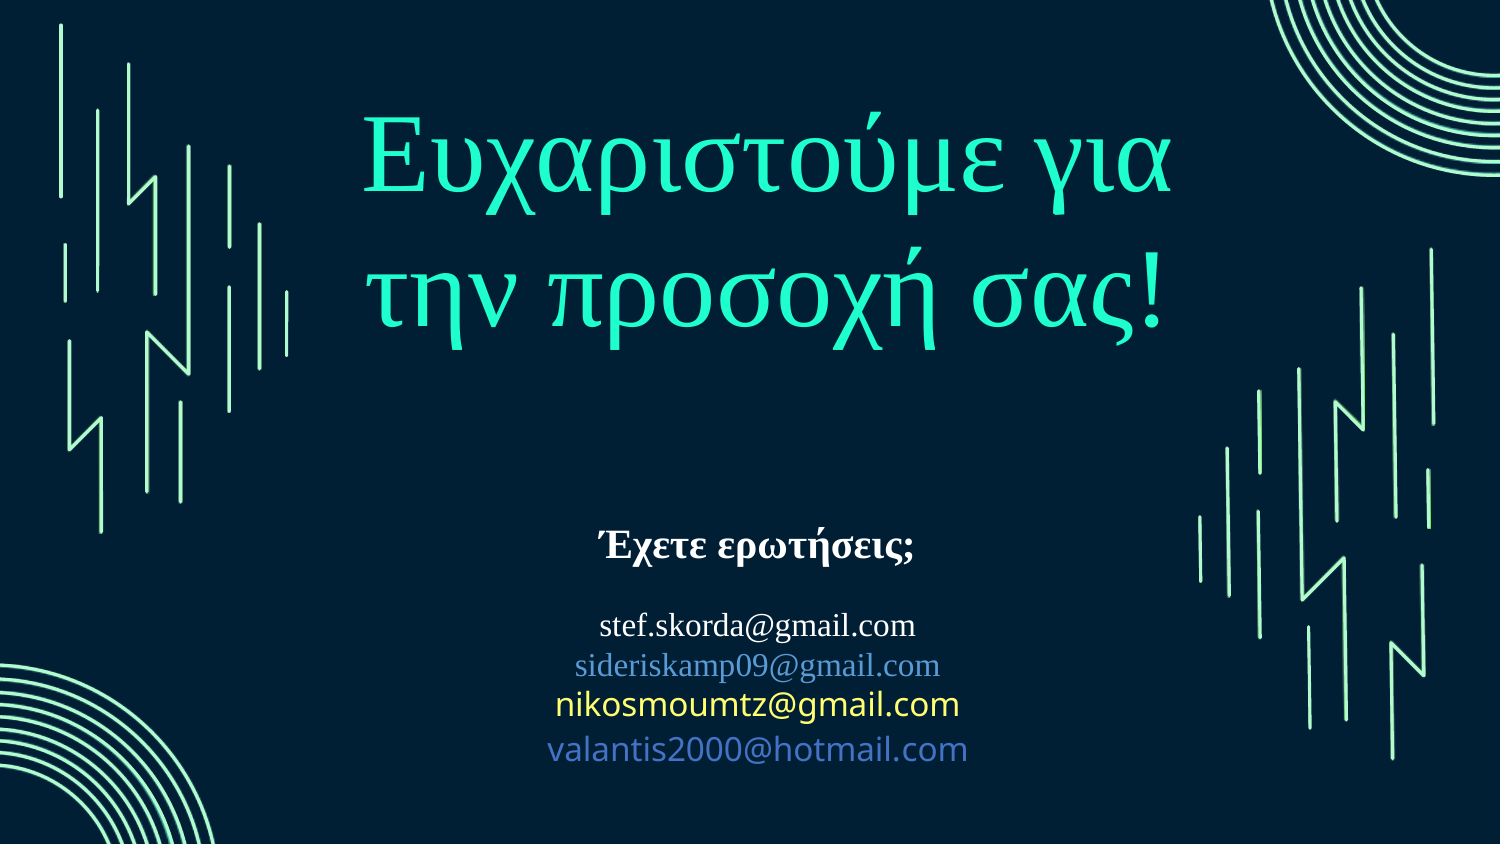

# Ευχαριστούμε για την προσοχή σας!
Έχετε ερωτήσεις;
stef.skorda@gmail.com
sideriskamp09@gmail.com
nikosmoumtz@gmail.com
valantis2000@hotmail.com